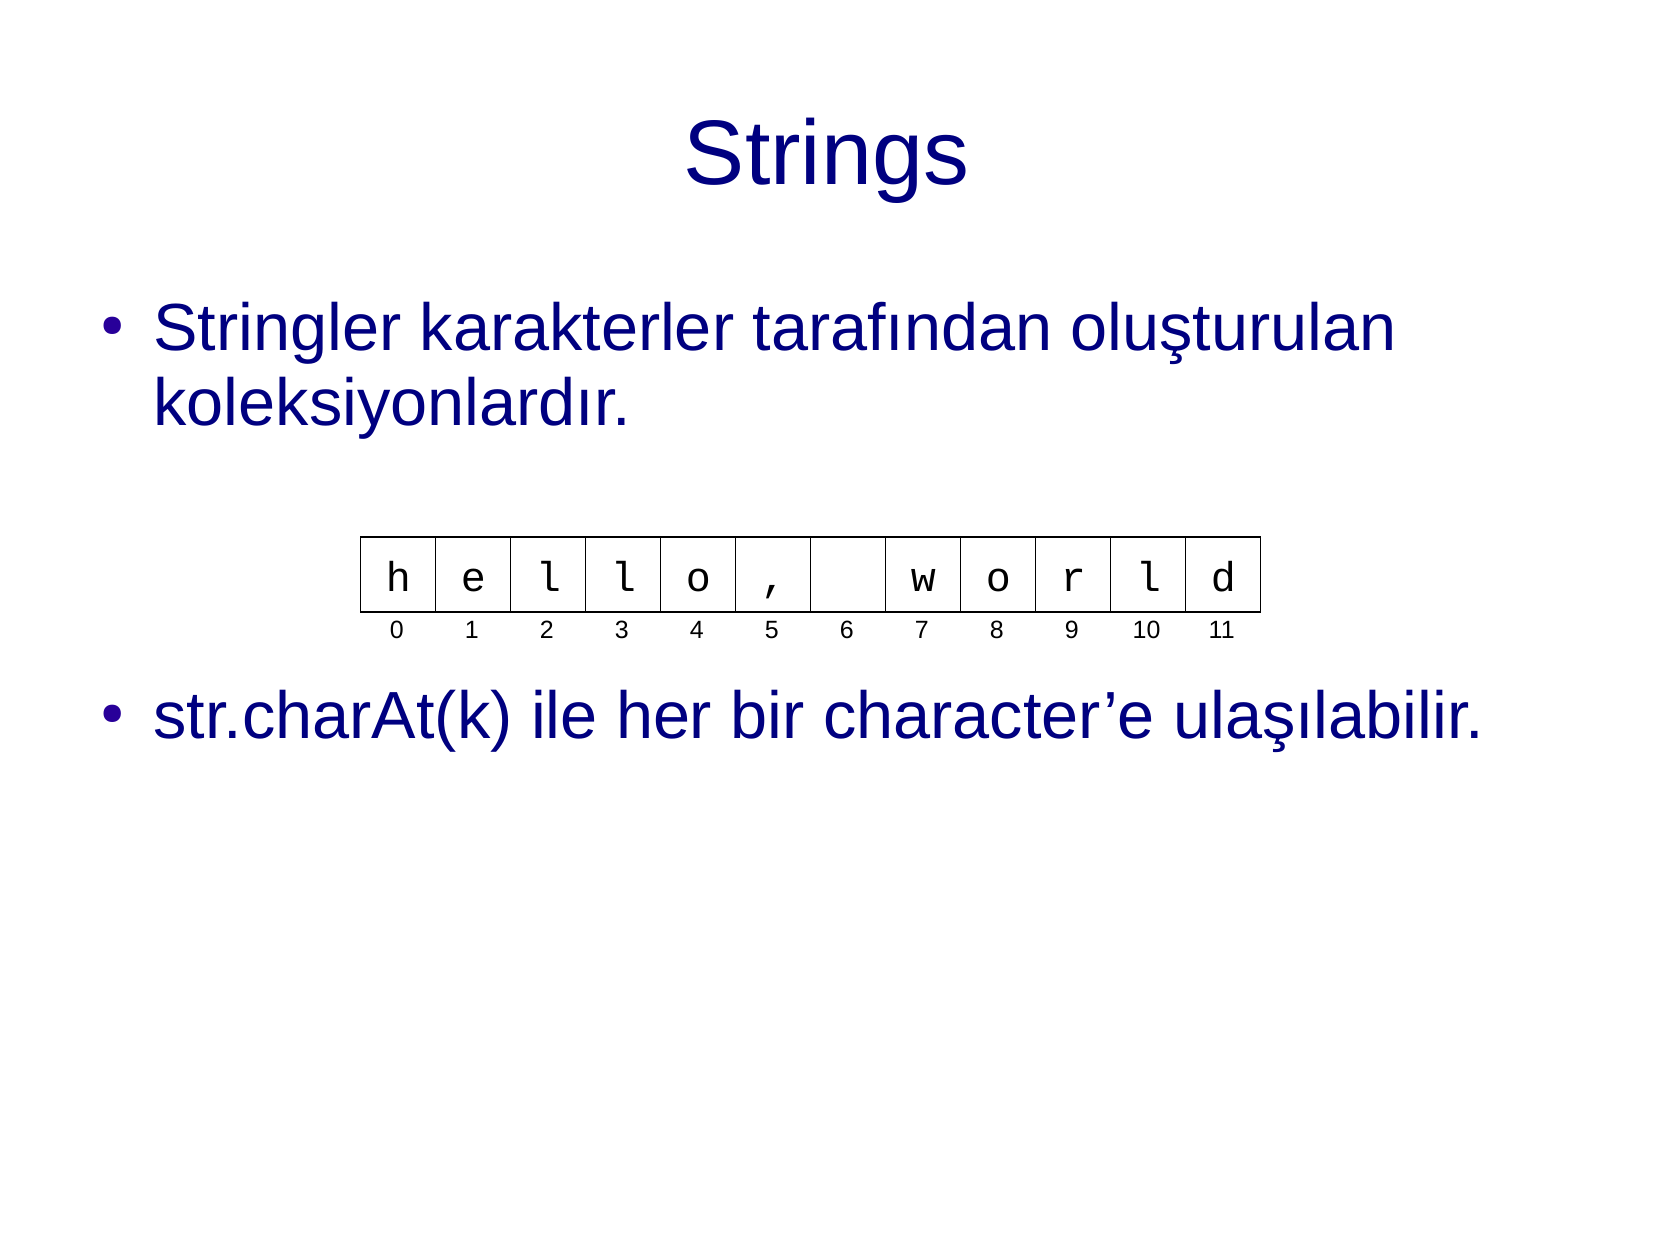

# Strings
Stringler karakterler tarafından oluşturulan koleksiyonlardır.
str.charAt(k) ile her bir character’e ulaşılabilir.
h
e
l
l
o
,
w
o
r
l
d
0
1
2
3
4
5
6
7
8
9
10
11